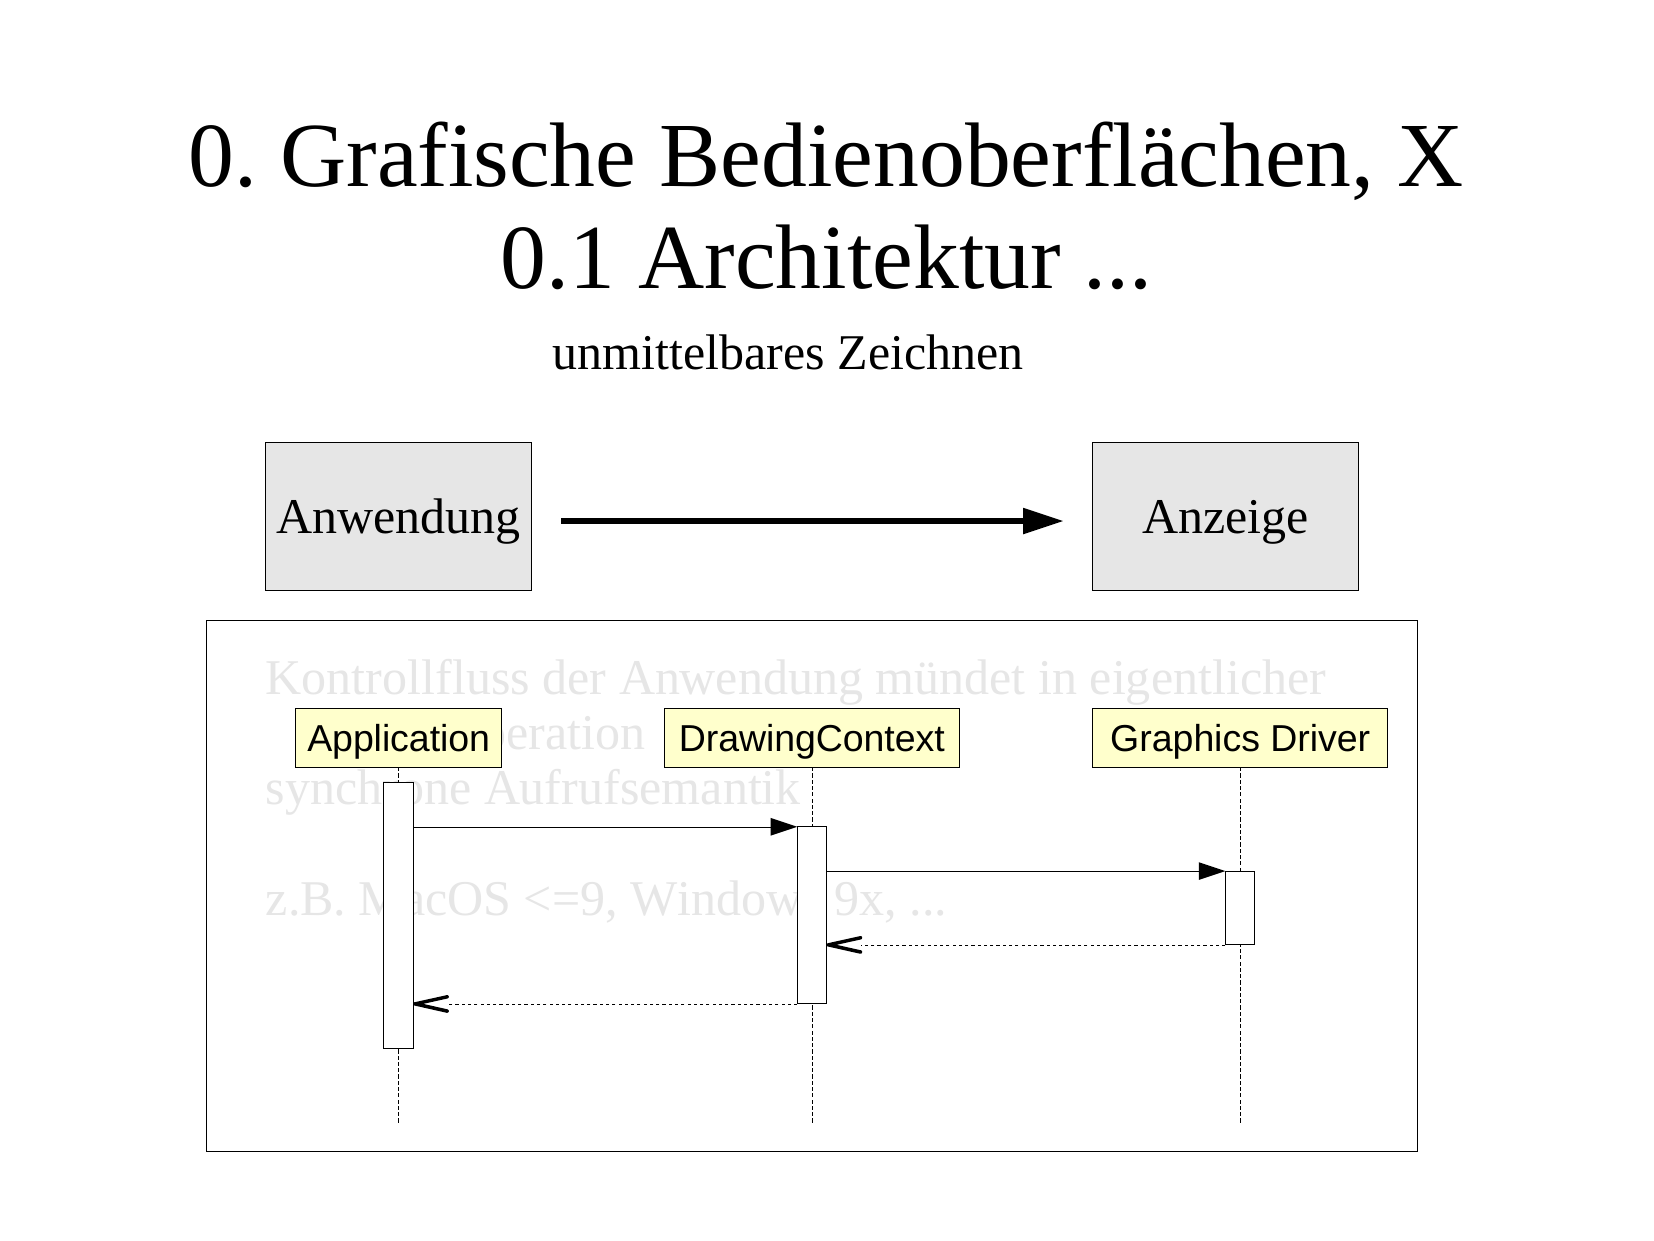

# 0. Grafische Bedienoberflächen, X 0.1 Architektur ...
unmittelbares Zeichnen
Anwendung
Anzeige
Application
DrawingContext
Graphics Driver
Kontrollfluss der Anwendung mündet in eigentlicher Zeichenoperation
synchrone Aufrufsemantik
z.B. MacOS <=9, Windows 9x, ...